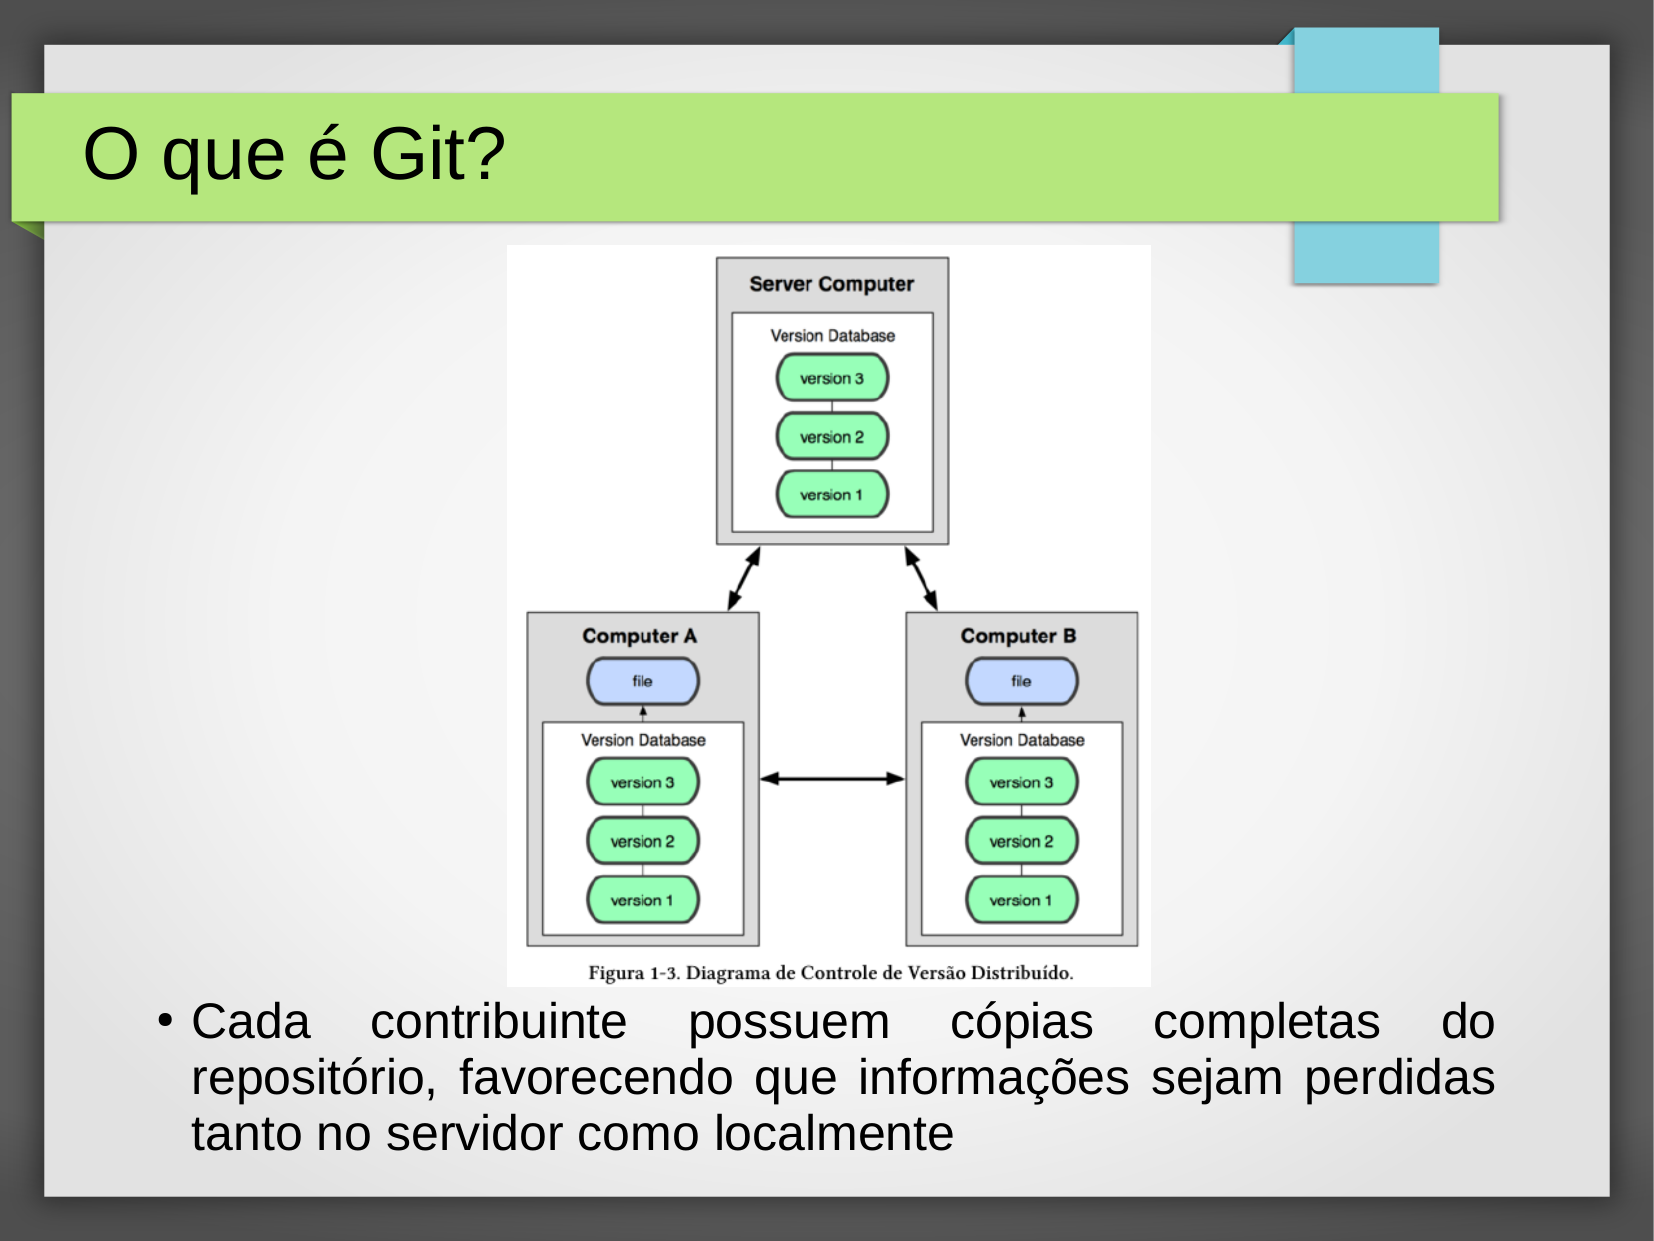

# O que é Git?
Cada contribuinte possuem cópias completas do repositório, favorecendo que informações sejam perdidas tanto no servidor como localmente